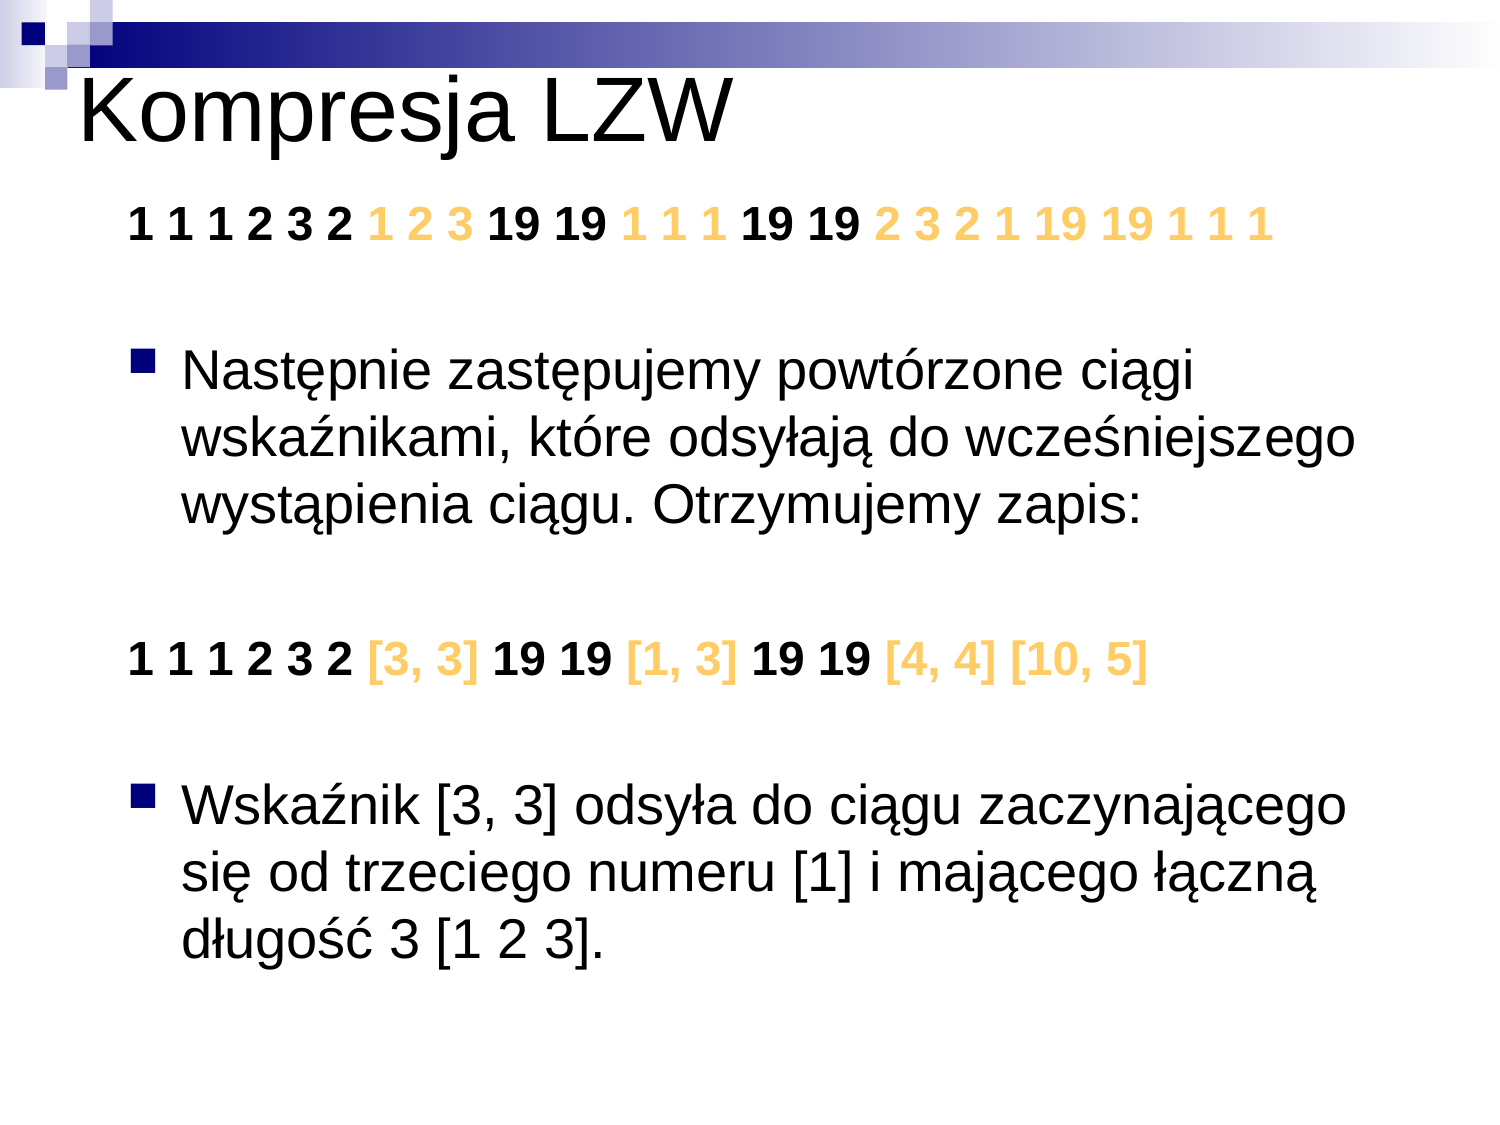

# Kompresja LZW
1 1 1 2 3 2 1 2 3 19 19 1 1 1 19 19 2 3 2 1 19 19 1 1 1
Następnie zastępujemy powtórzone ciągi wskaźnikami, które odsyłają do wcześniejszego wystąpienia ciągu. Otrzymujemy zapis:
1 1 1 2 3 2 [3, 3] 19 19 [1, 3] 19 19 [4, 4] [10, 5]
Wskaźnik [3, 3] odsyła do ciągu zaczynającego się od trzeciego numeru [1] i mającego łączną długość 3 [1 2 3].